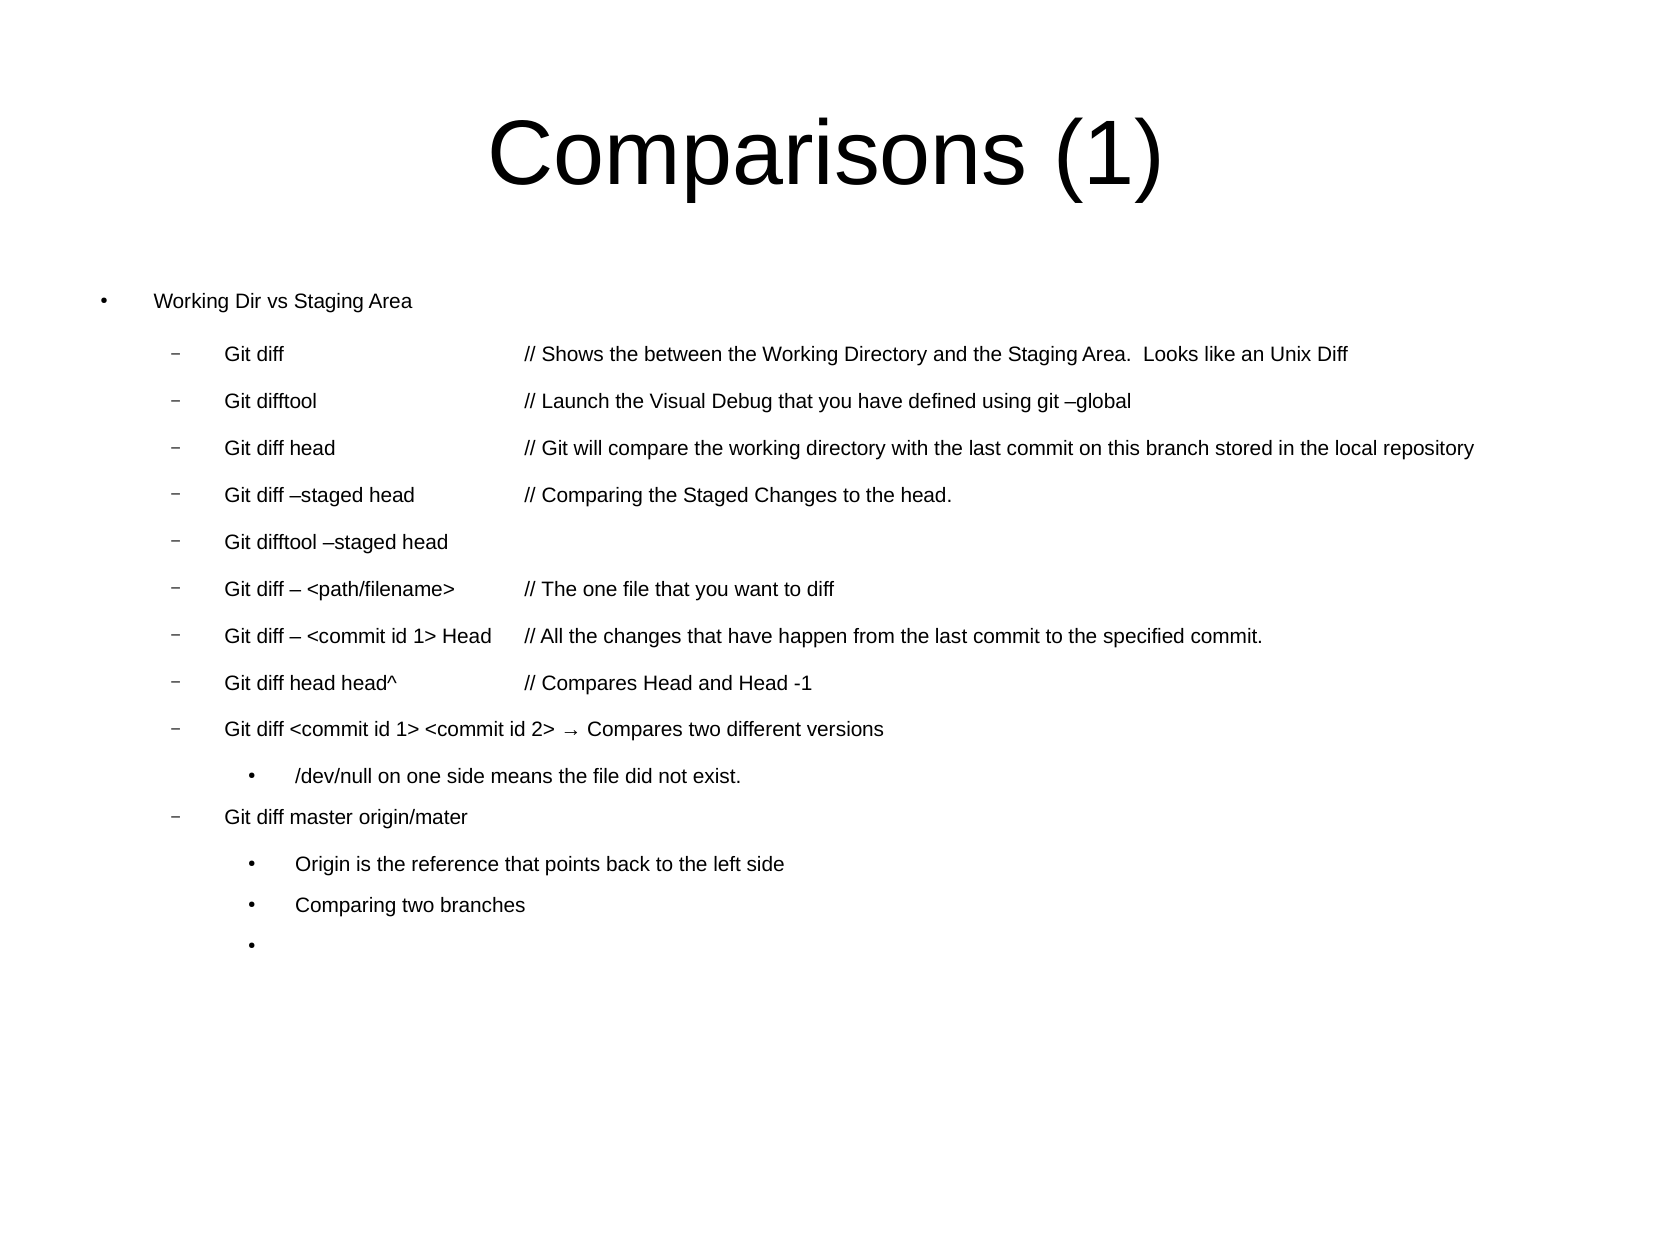

# Comparisons (1)
Working Dir vs Staging Area
Git diff 				// Shows the between the Working Directory and the Staging Area. Looks like an Unix Diff
Git difftool			// Launch the Visual Debug that you have defined using git –global
Git diff head			// Git will compare the working directory with the last commit on this branch stored in the local repository
Git diff –staged head		// Comparing the Staged Changes to the head.
Git difftool –staged head
Git diff – <path/filename> 	// The one file that you want to diff
Git diff – <commit id 1> Head 	// All the changes that have happen from the last commit to the specified commit.
Git diff head head^		// Compares Head and Head -1
Git diff <commit id 1> <commit id 2> → Compares two different versions
/dev/null on one side means the file did not exist.
Git diff master origin/mater
Origin is the reference that points back to the left side
Comparing two branches